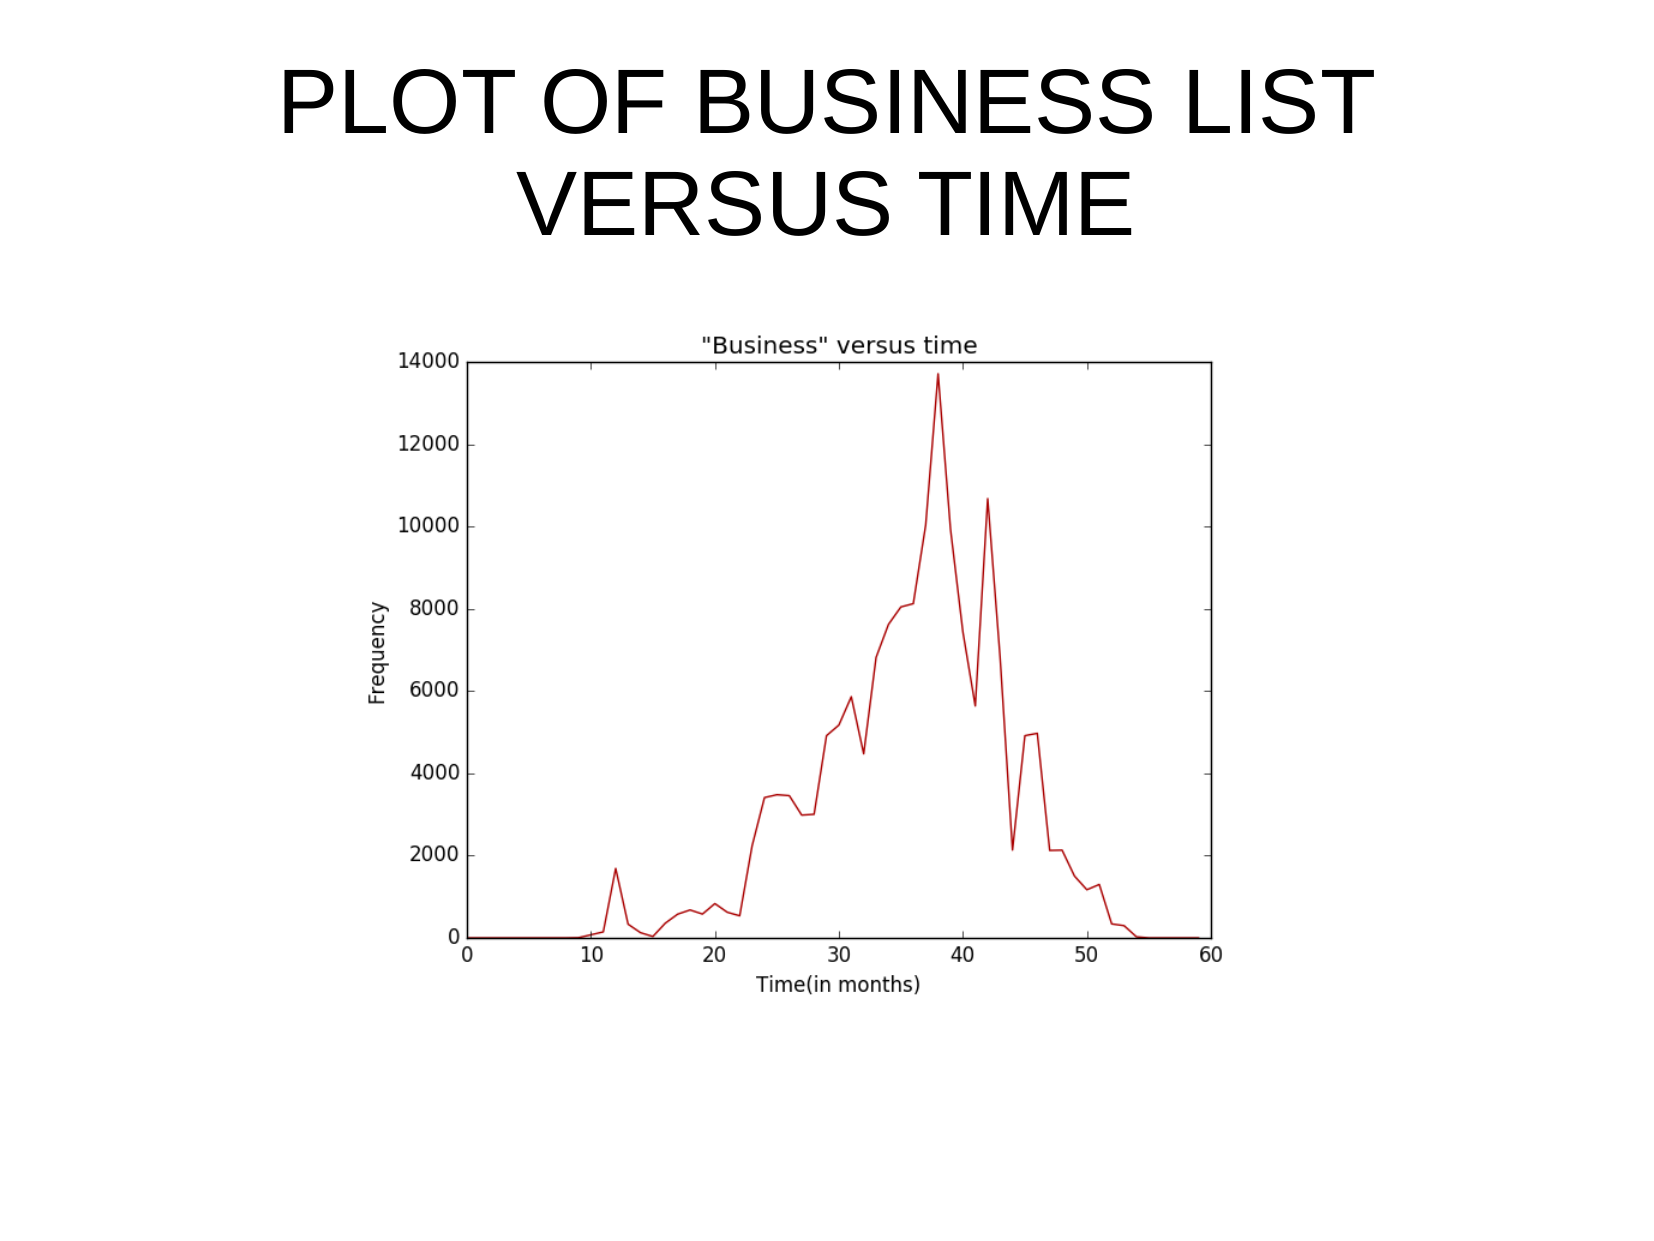

# PLOT OF BUSINESS LIST VERSUS TIME